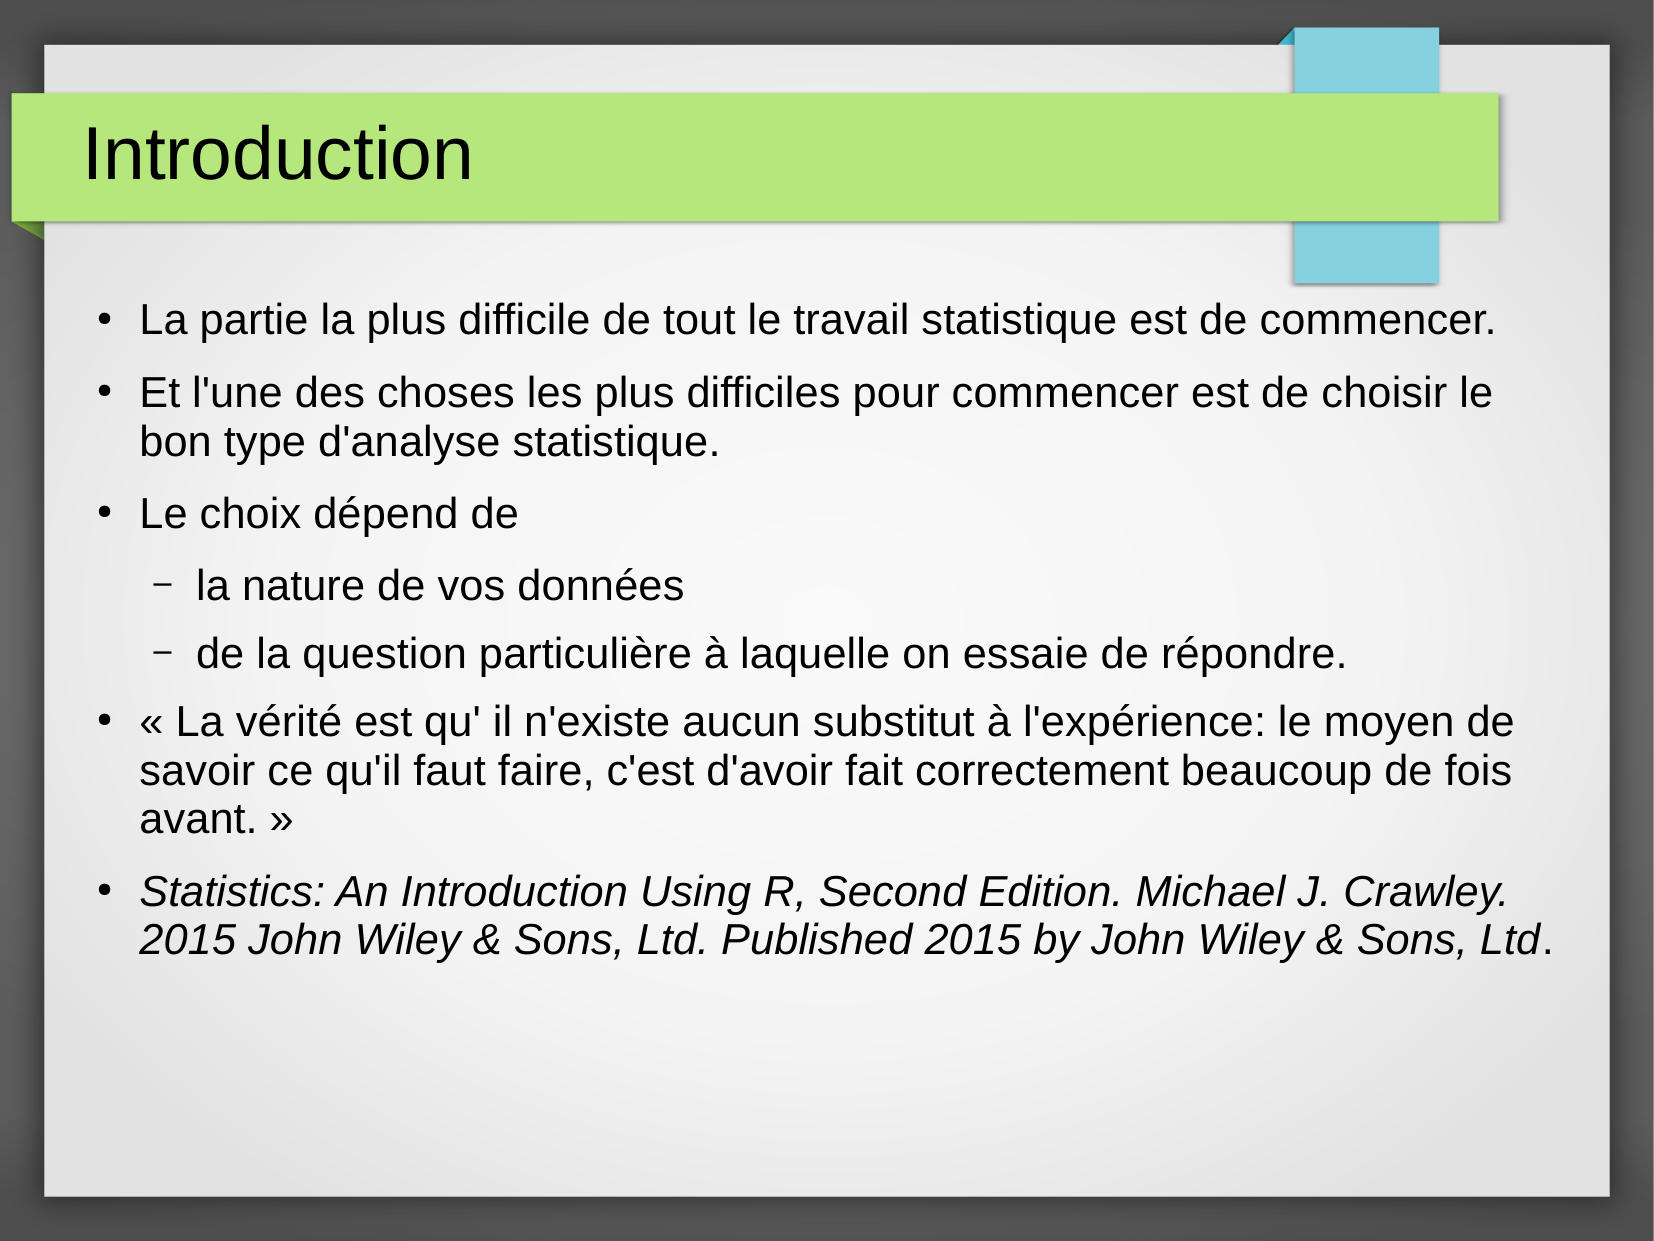

# Introduction
La partie la plus difficile de tout le travail statistique est de commencer.
Et l'une des choses les plus difficiles pour commencer est de choisir le bon type d'analyse statistique.
Le choix dépend de
la nature de vos données
de la question particulière à laquelle on essaie de répondre.
« La vérité est qu' il n'existe aucun substitut à l'expérience: le moyen de savoir ce qu'il faut faire, c'est d'avoir fait correctement beaucoup de fois avant. »
Statistics: An Introduction Using R, Second Edition. Michael J. Crawley. 2015 John Wiley & Sons, Ltd. Published 2015 by John Wiley & Sons, Ltd.